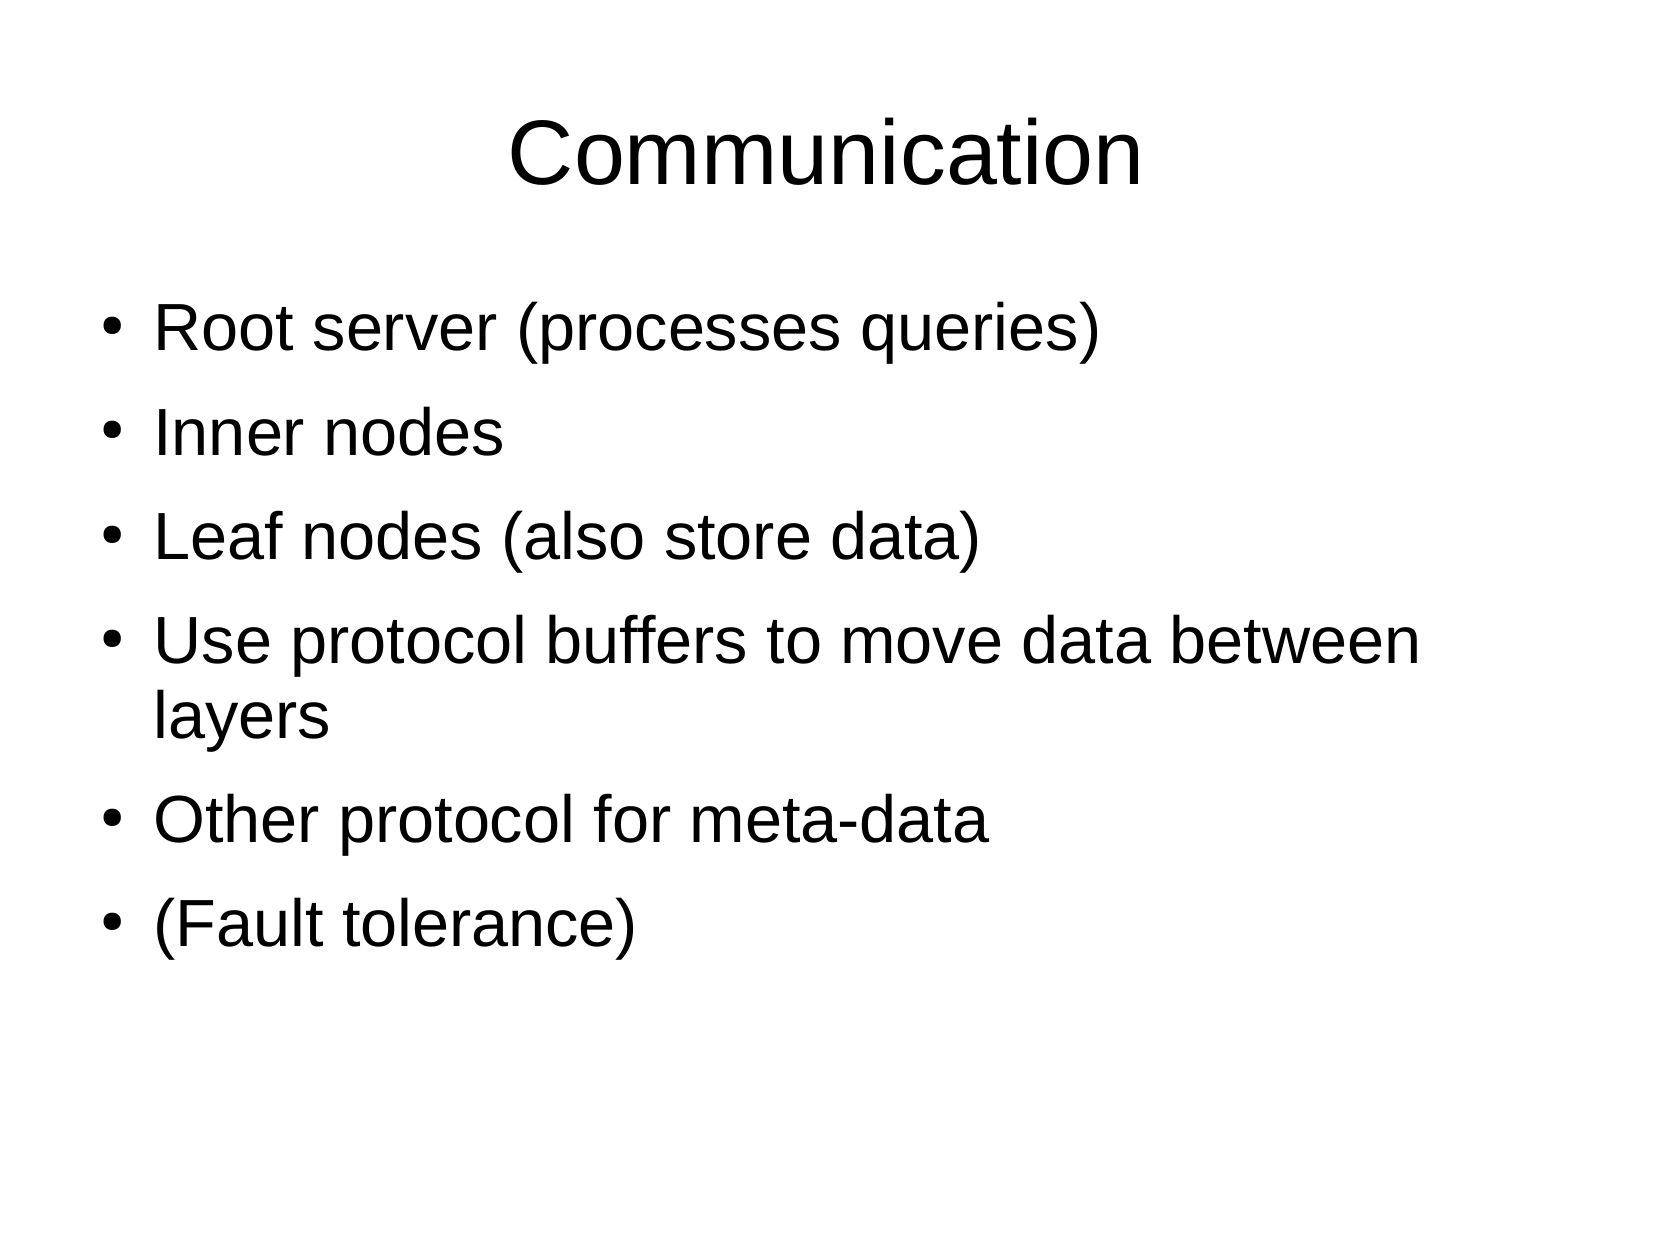

# Communication
Root server (processes queries)
Inner nodes
Leaf nodes (also store data)
Use protocol buffers to move data between layers
Other protocol for meta-data
(Fault tolerance)